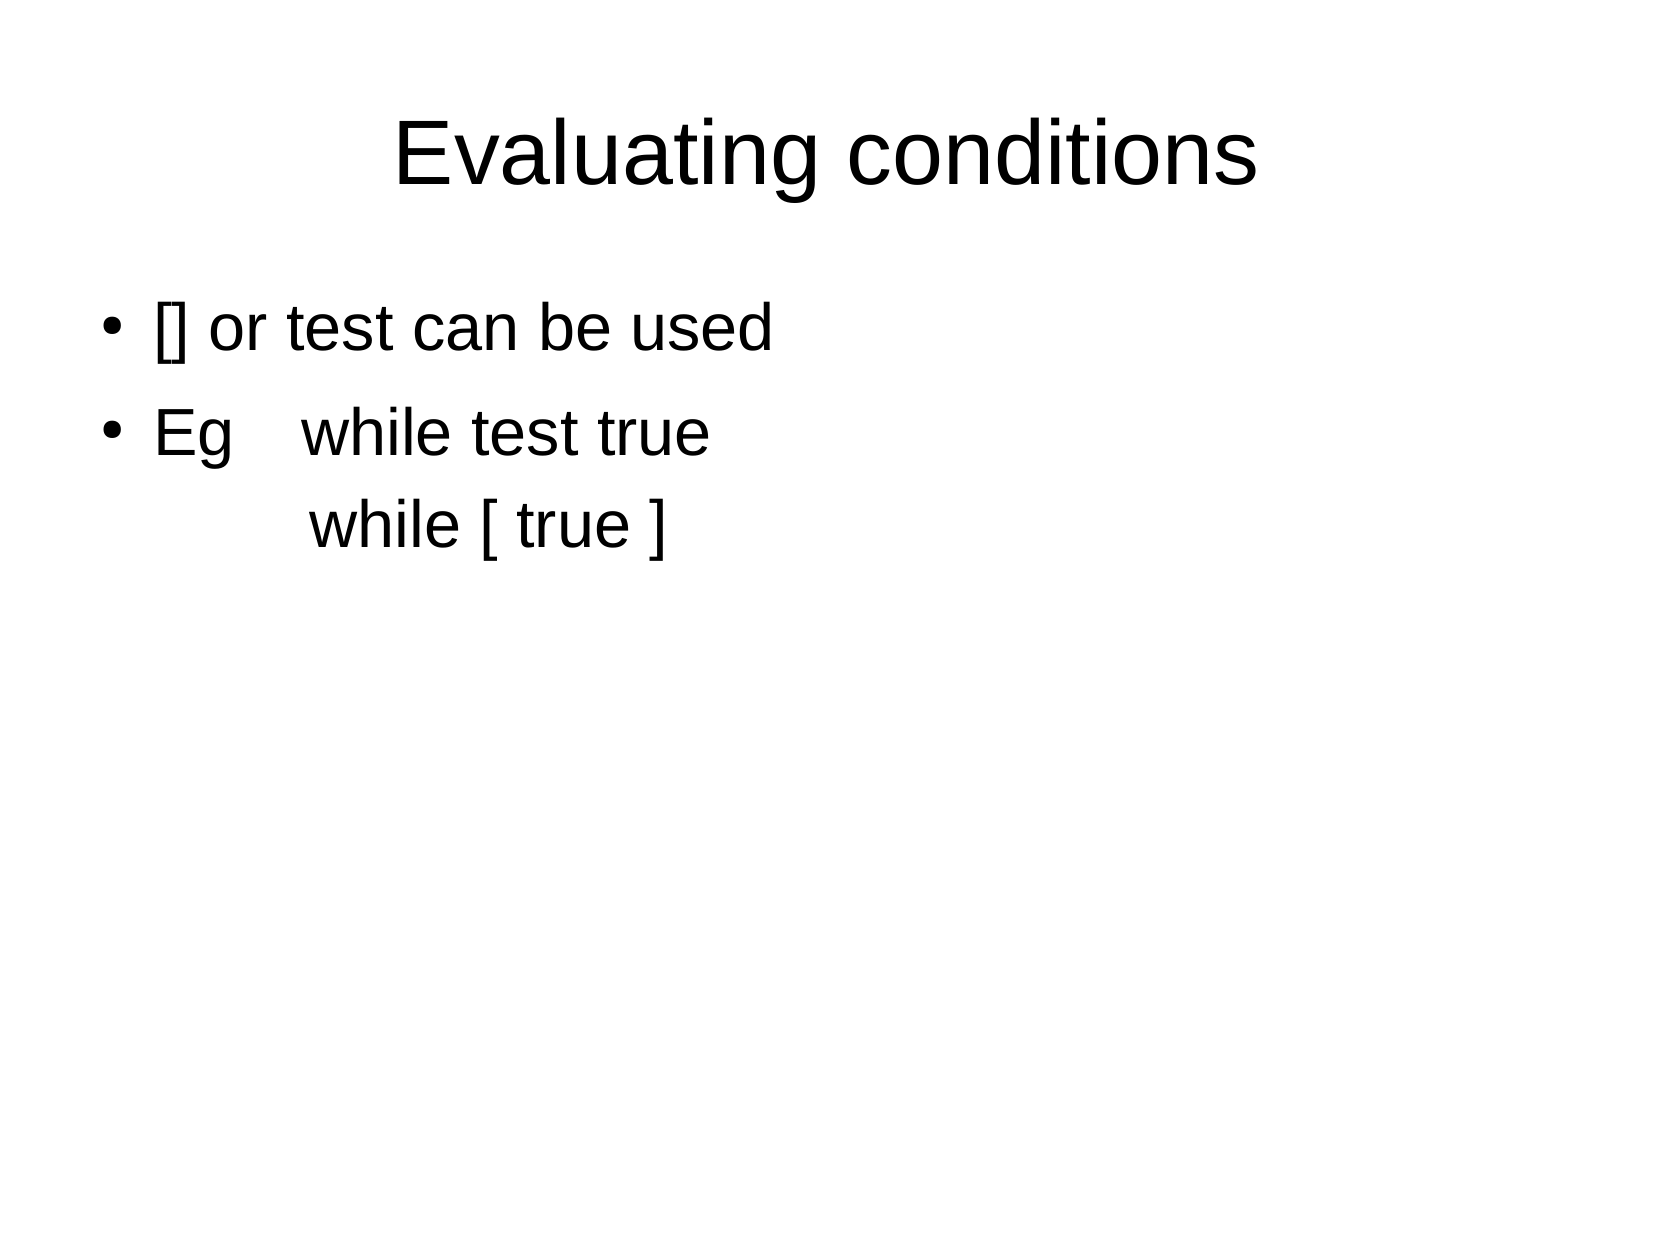

# Evaluating conditions
[] or test can be used
Eg 	while test true
 while [ true ]